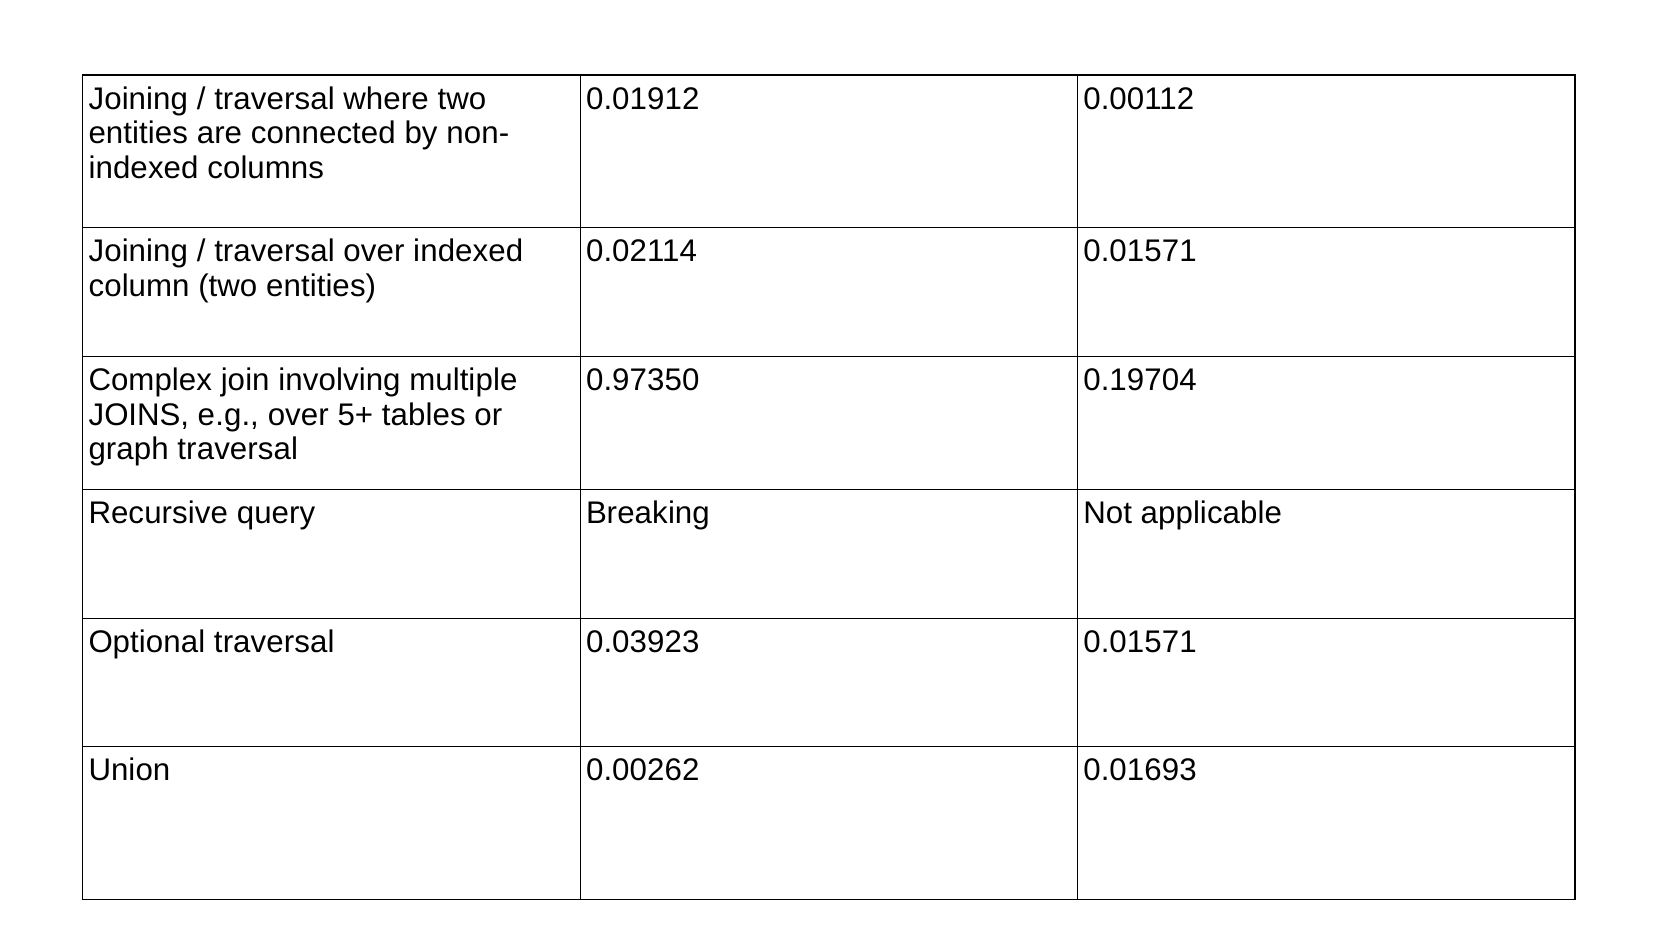

| Joining / traversal where two entities are connected by non-indexed columns | 0.01912 | 0.00112 |
| --- | --- | --- |
| Joining / traversal over indexed column (two entities) | 0.02114 | 0.01571 |
| Complex join involving multiple JOINS, e.g., over 5+ tables or graph traversal | 0.97350 | 0.19704 |
| Recursive query | Breaking | Not applicable |
| Optional traversal | 0.03923 | 0.01571 |
| Union | 0.00262 | 0.01693 |